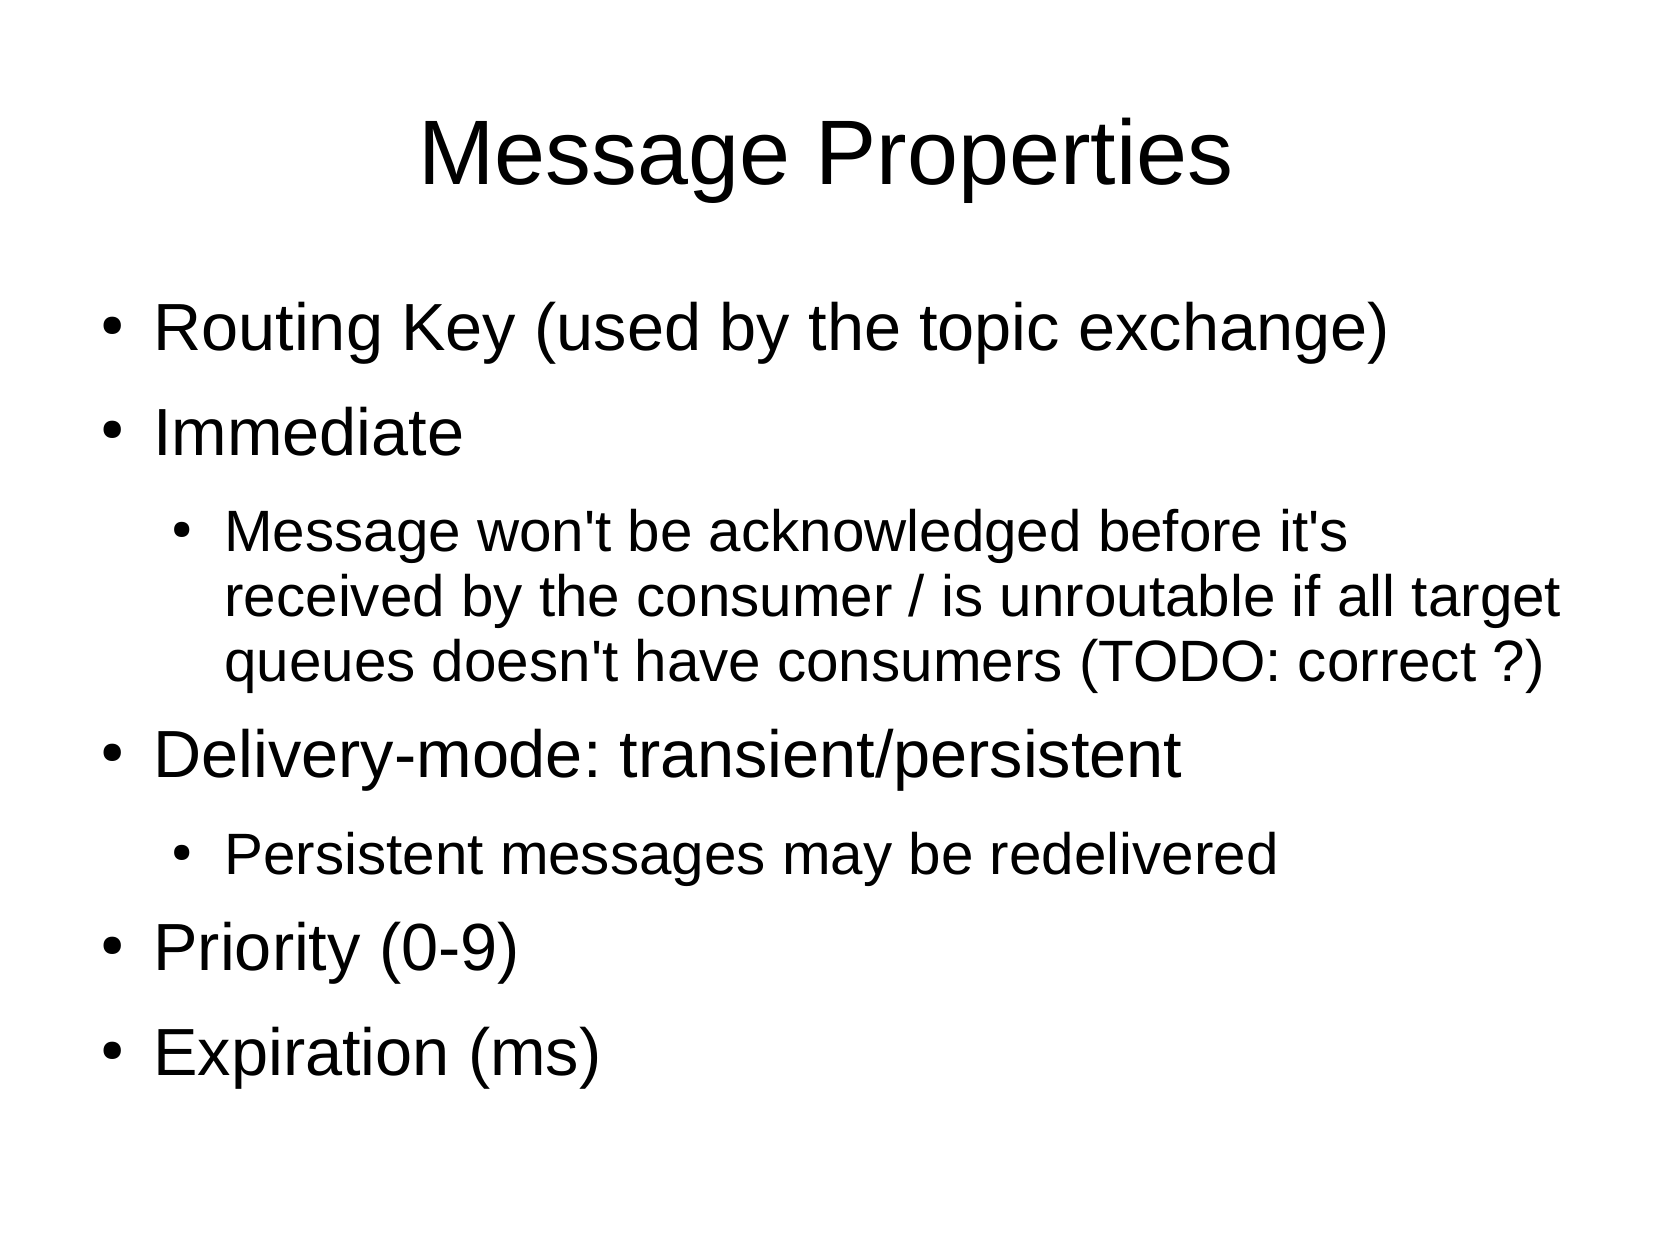

# Message Properties
Routing Key (used by the topic exchange)
Immediate
Message won't be acknowledged before it's received by the consumer / is unroutable if all target queues doesn't have consumers (TODO: correct ?)
Delivery-mode: transient/persistent
Persistent messages may be redelivered
Priority (0-9)
Expiration (ms)